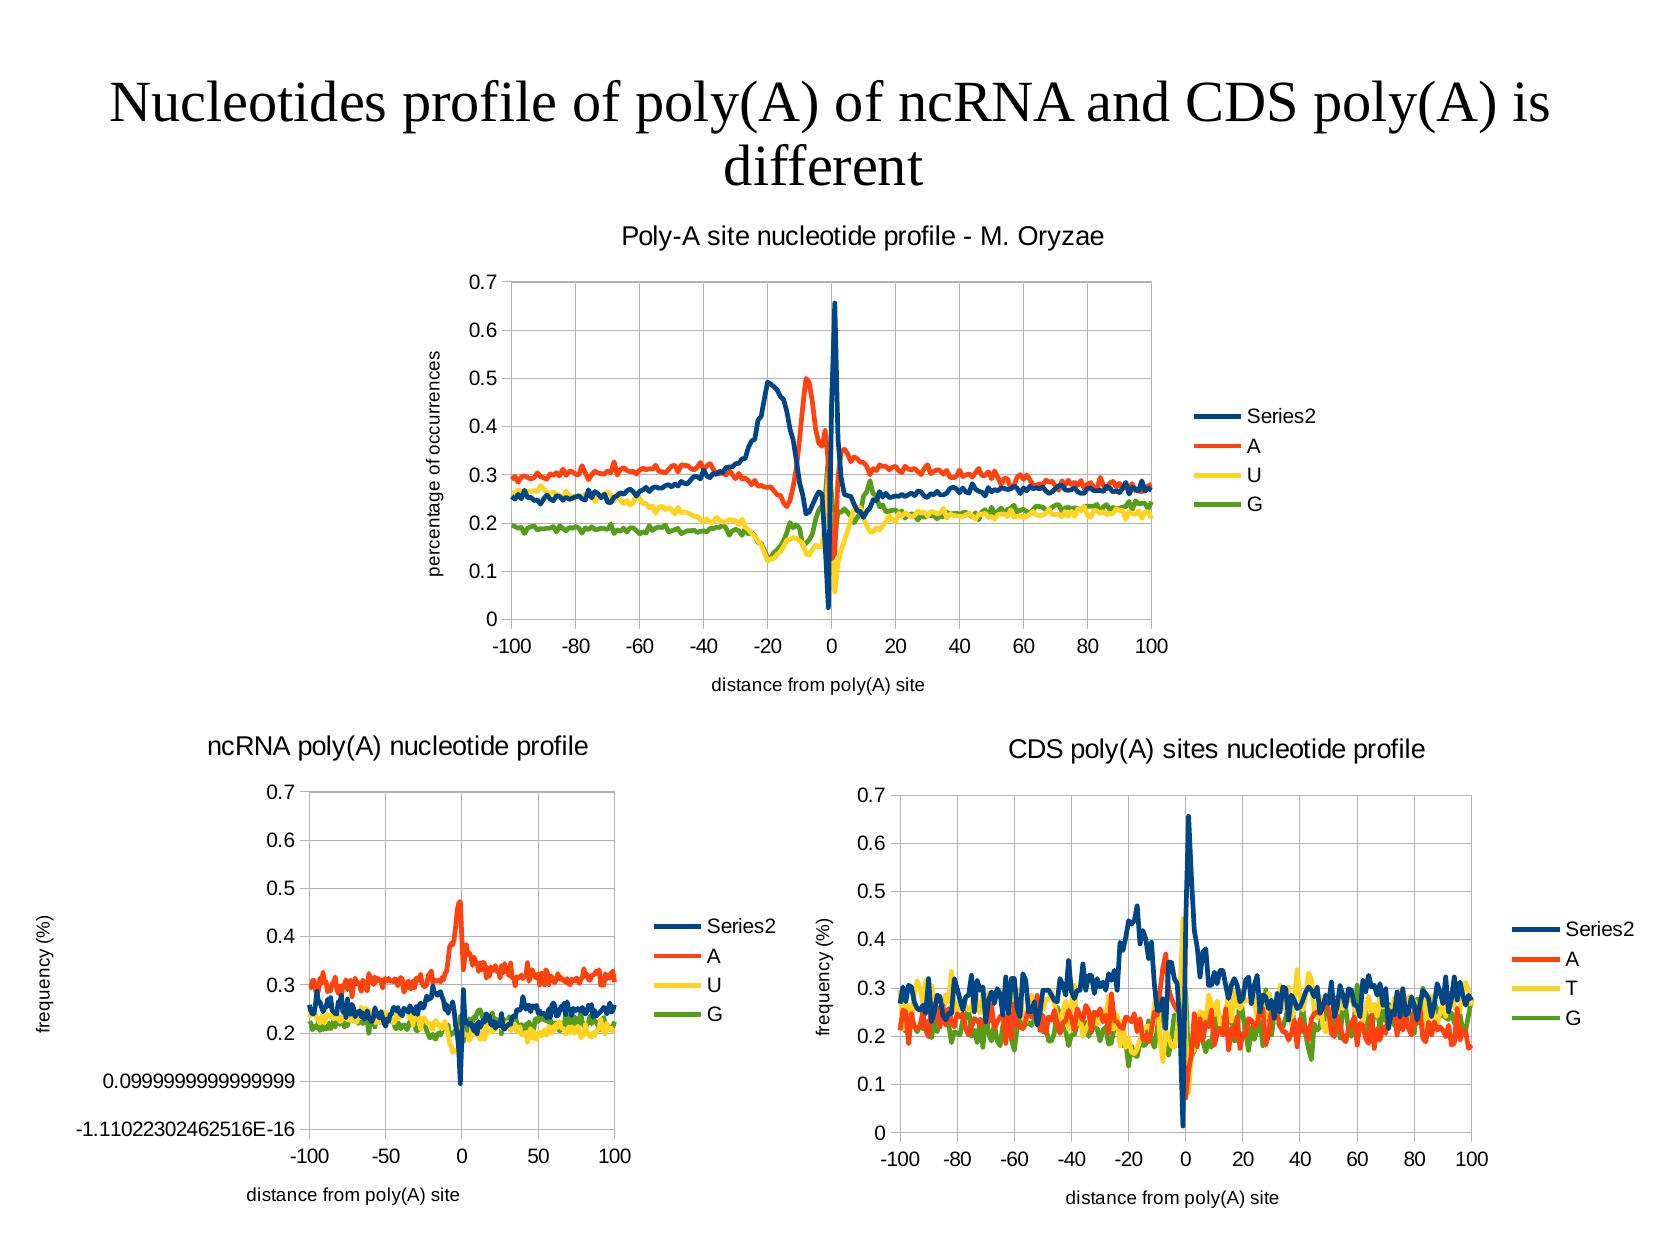

# Nucleotides profile of poly(A) of ncRNA and CDS poly(A) is different
### Chart: Poly-A site nucleotide profile - M. Oryzae
| Category | | A | U | G |
|---|---|---|---|---|
### Chart: ncRNA poly(A) nucleotide profile
| Category | | A | U | G |
|---|---|---|---|---|
### Chart: CDS poly(A) sites nucleotide profile
| Category | | A | T | G |
|---|---|---|---|---|